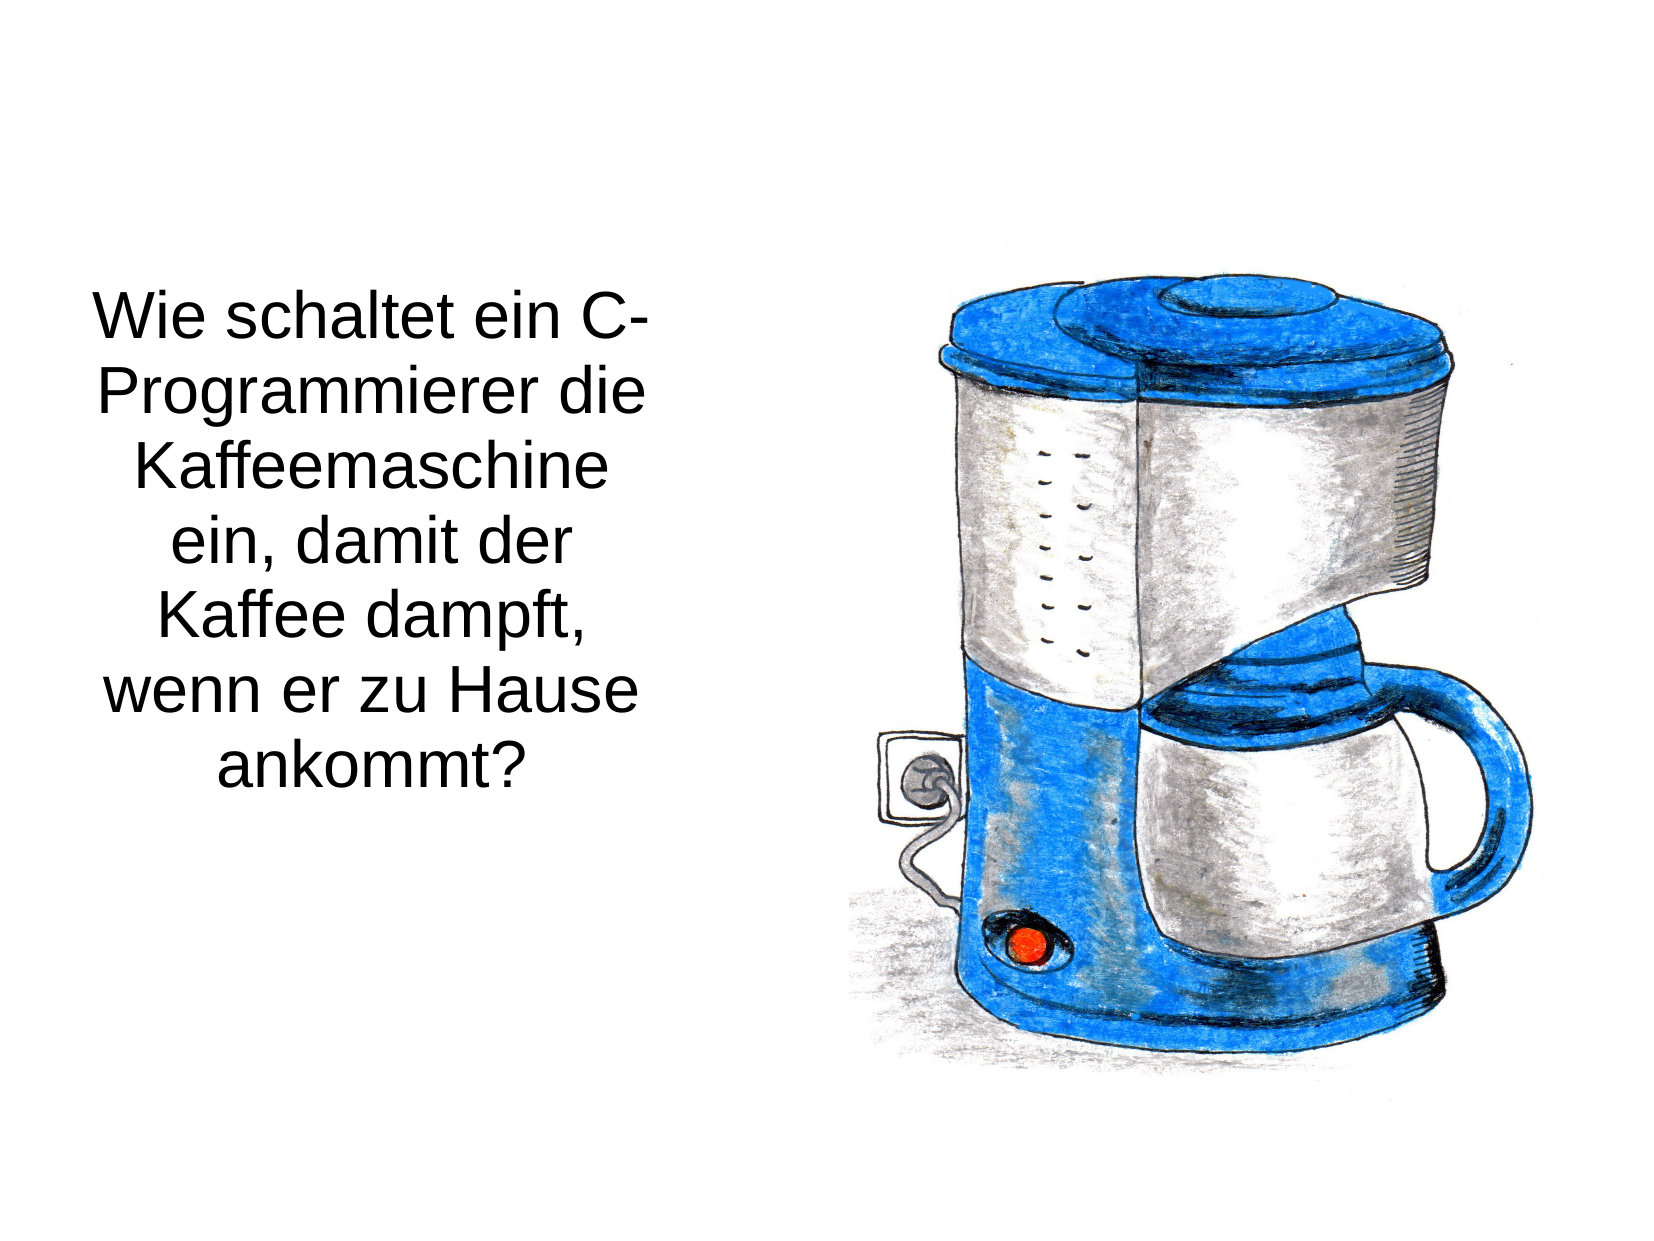

# Wie schaltet ein C-Programmierer die Kaffeemaschine ein, damit der Kaffee dampft, wenn er zu Hause ankommt?